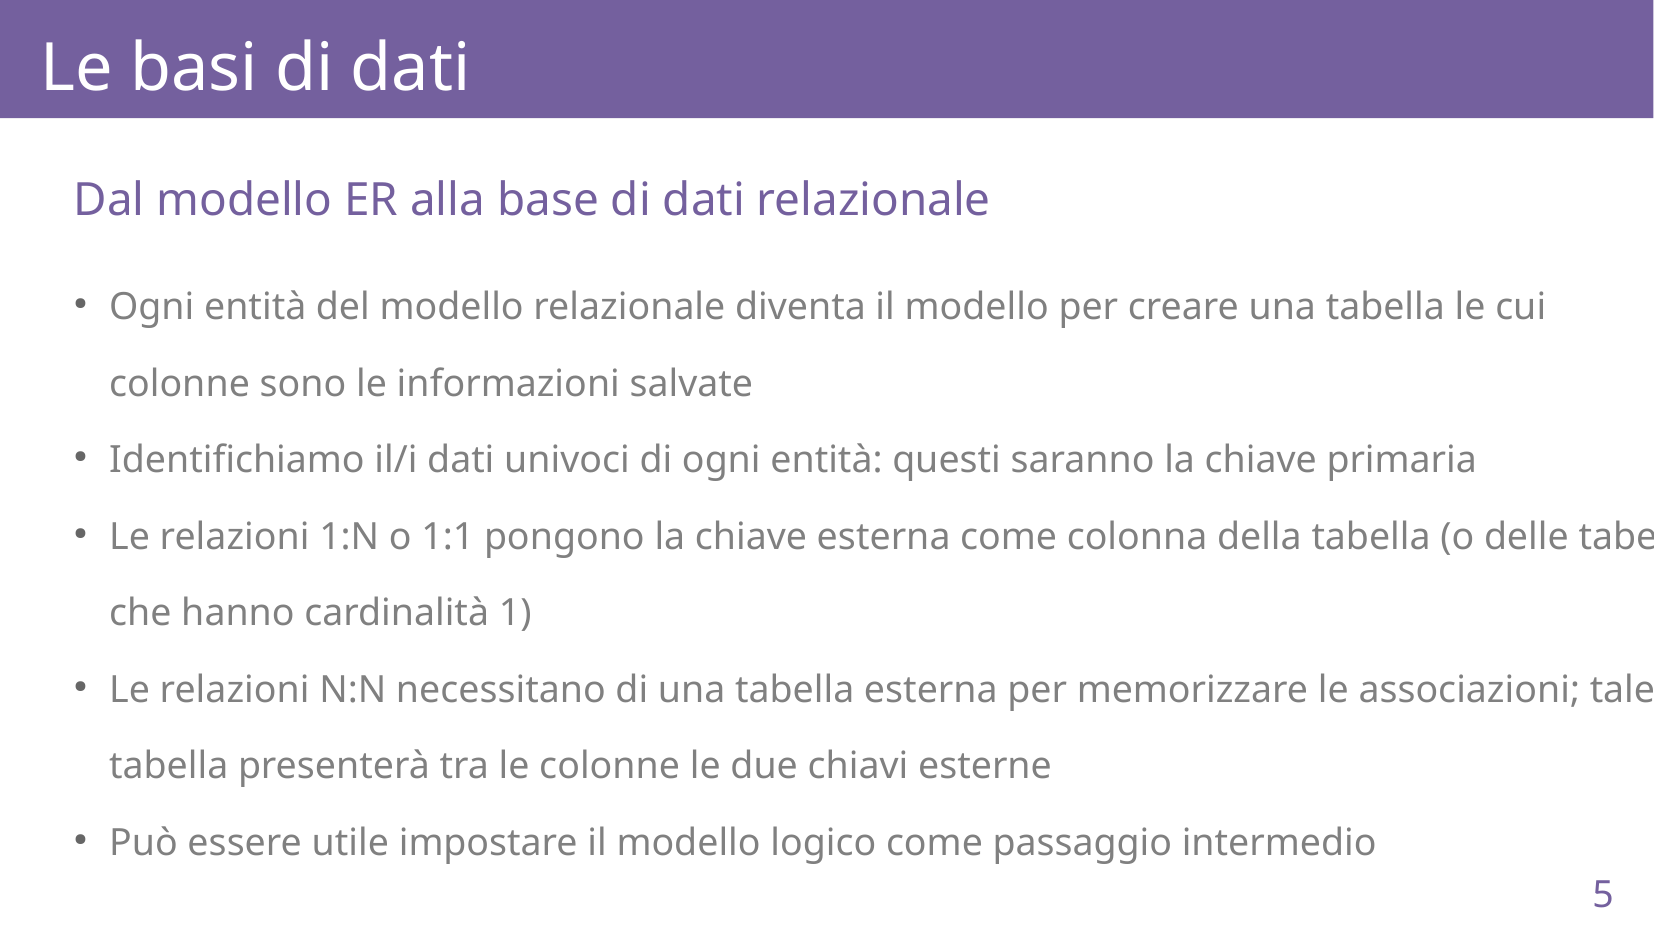

Le basi di dati
Dal modello ER alla base di dati relazionale
Ogni entità del modello relazionale diventa il modello per creare una tabella le cui
colonne sono le informazioni salvate
Identifichiamo il/i dati univoci di ogni entità: questi saranno la chiave primaria
Le relazioni 1:N o 1:1 pongono la chiave esterna come colonna della tabella (o delle tabelle
che hanno cardinalità 1)
Le relazioni N:N necessitano di una tabella esterna per memorizzare le associazioni; tale
tabella presenterà tra le colonne le due chiavi esterne
Può essere utile impostare il modello logico come passaggio intermedio